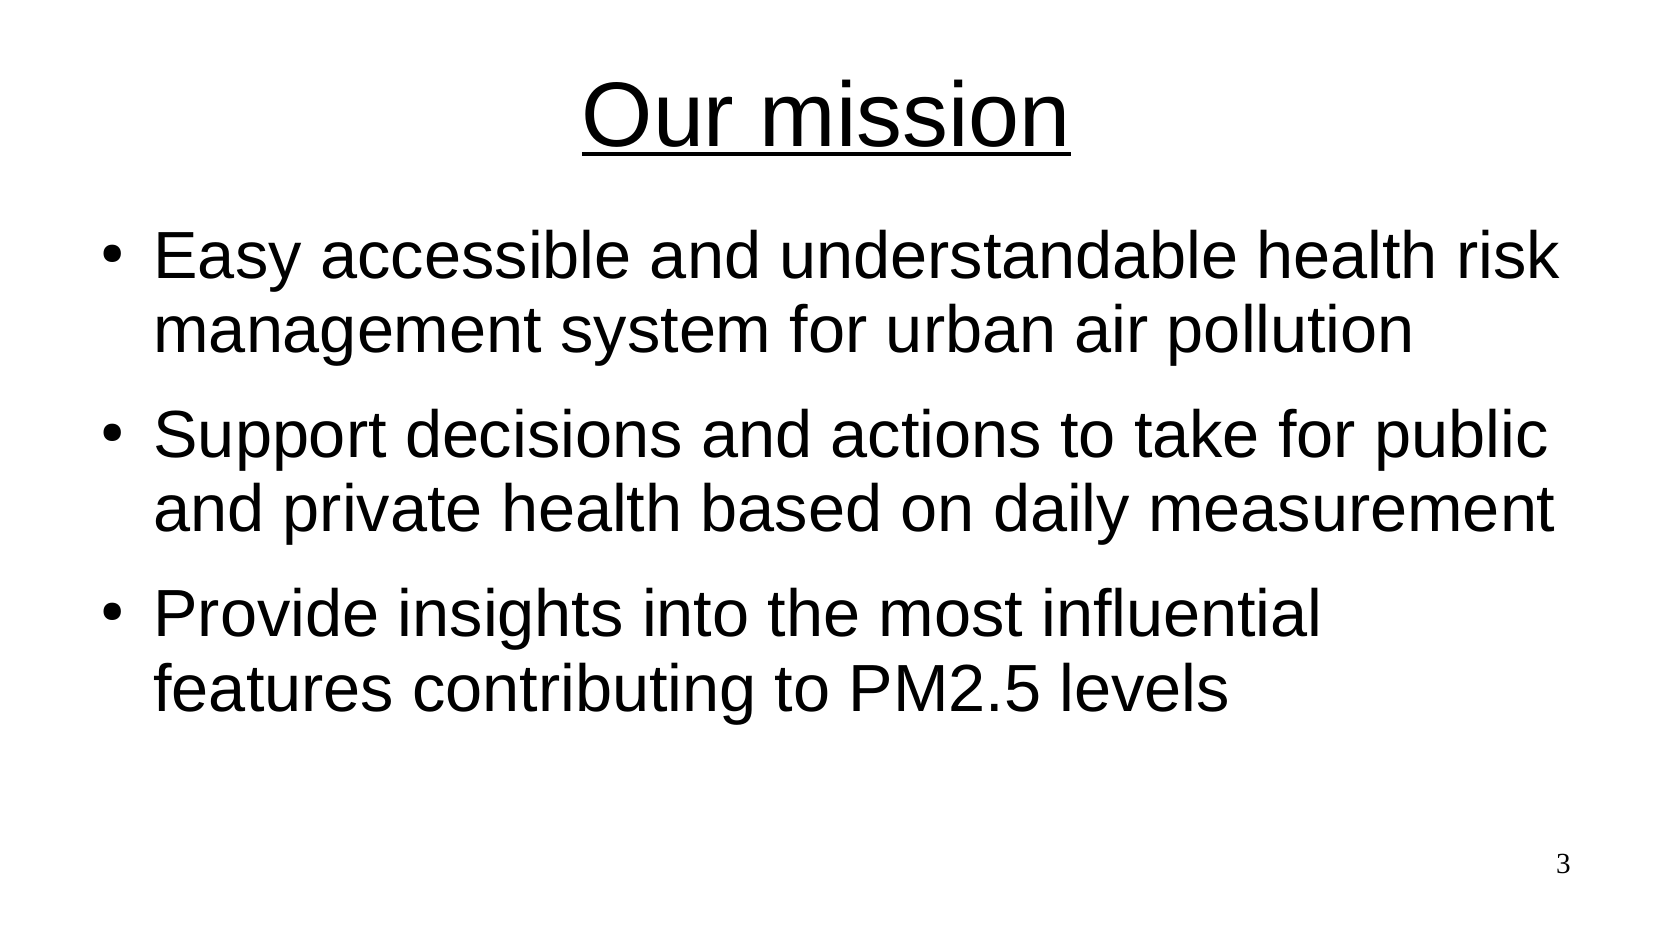

# Our mission
Easy accessible and understandable health risk management system for urban air pollution
Support decisions and actions to take for public and private health based on daily measurement
Provide insights into the most influential features contributing to PM2.5 levels
3